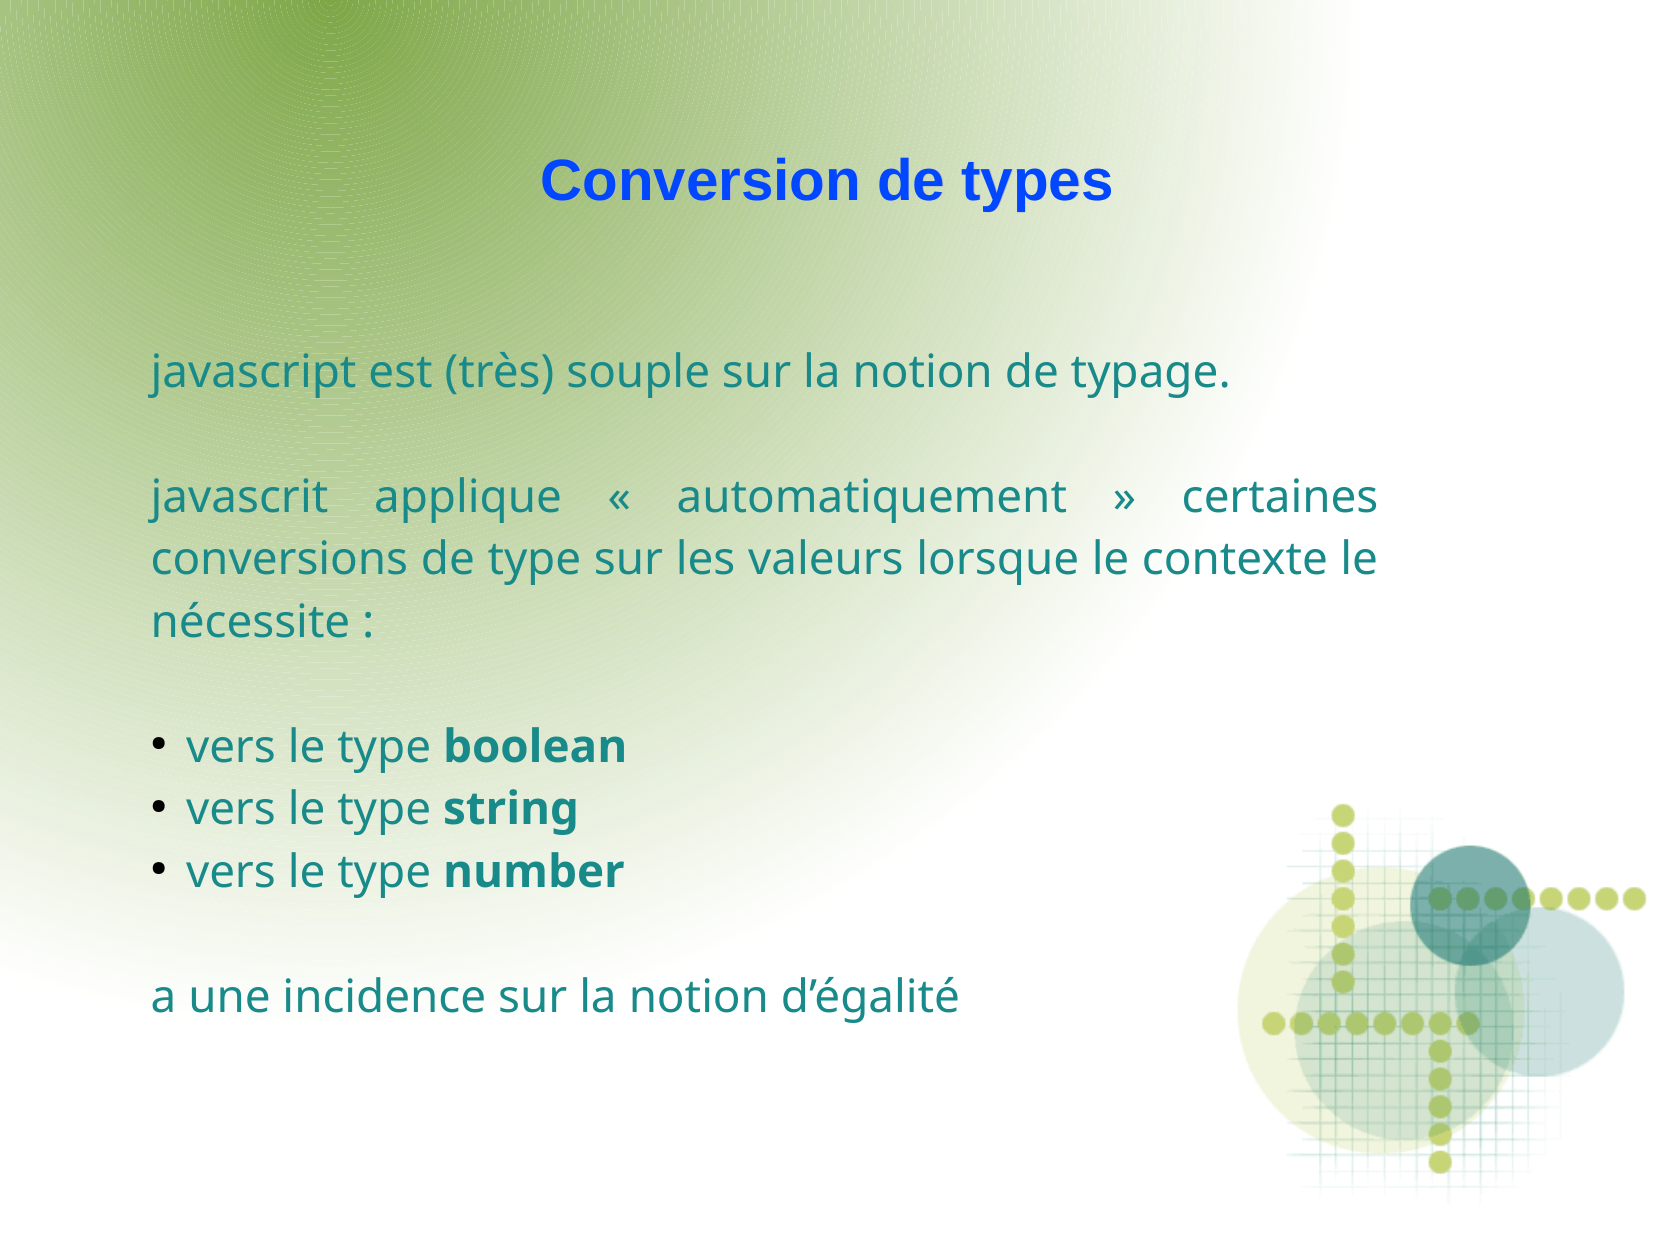

# Conversion de types
javascript est (très) souple sur la notion de typage.
javascrit applique « automatiquement » certaines conversions de type sur les valeurs lorsque le contexte le nécessite :
vers le type boolean
vers le type string
vers le type number
a une incidence sur la notion d’égalité